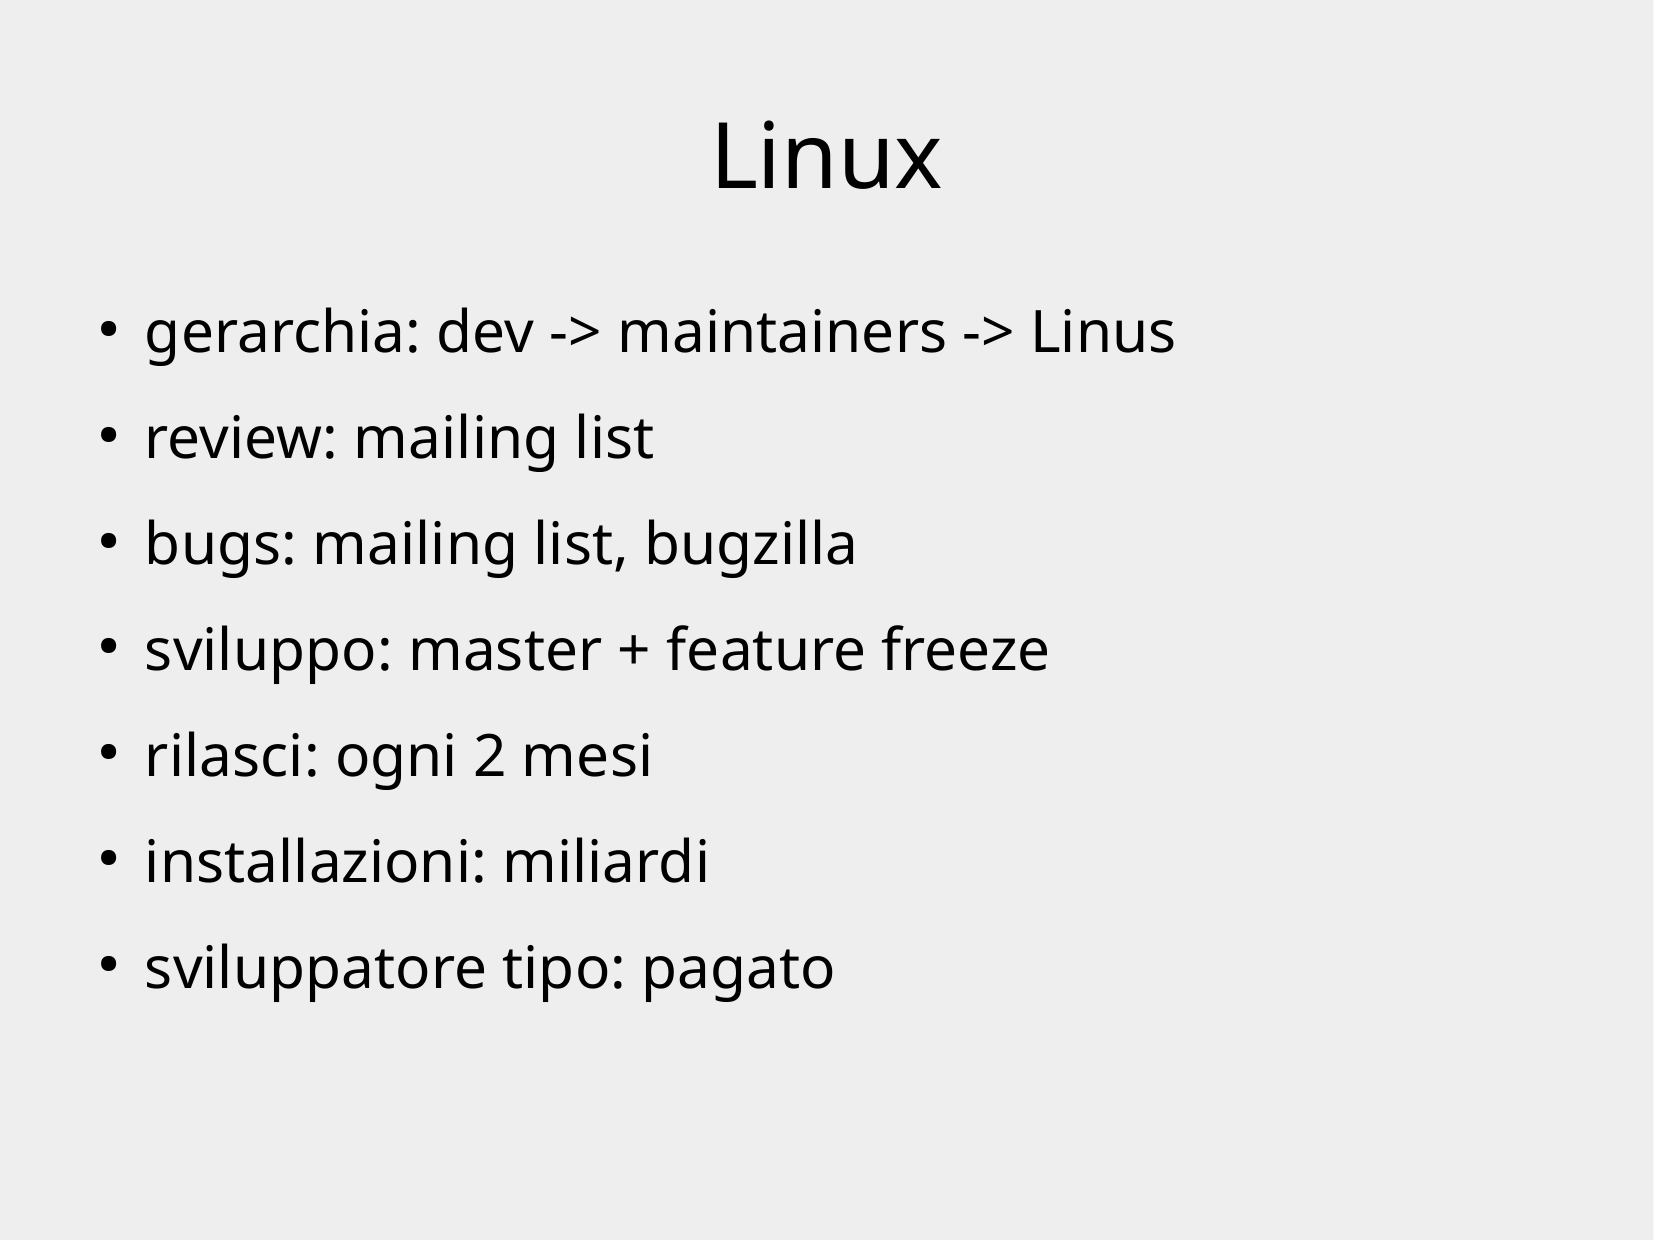

# Linux
gerarchia: dev -> maintainers -> Linus
review: mailing list
bugs: mailing list, bugzilla
sviluppo: master + feature freeze
rilasci: ogni 2 mesi
installazioni: miliardi
sviluppatore tipo: pagato